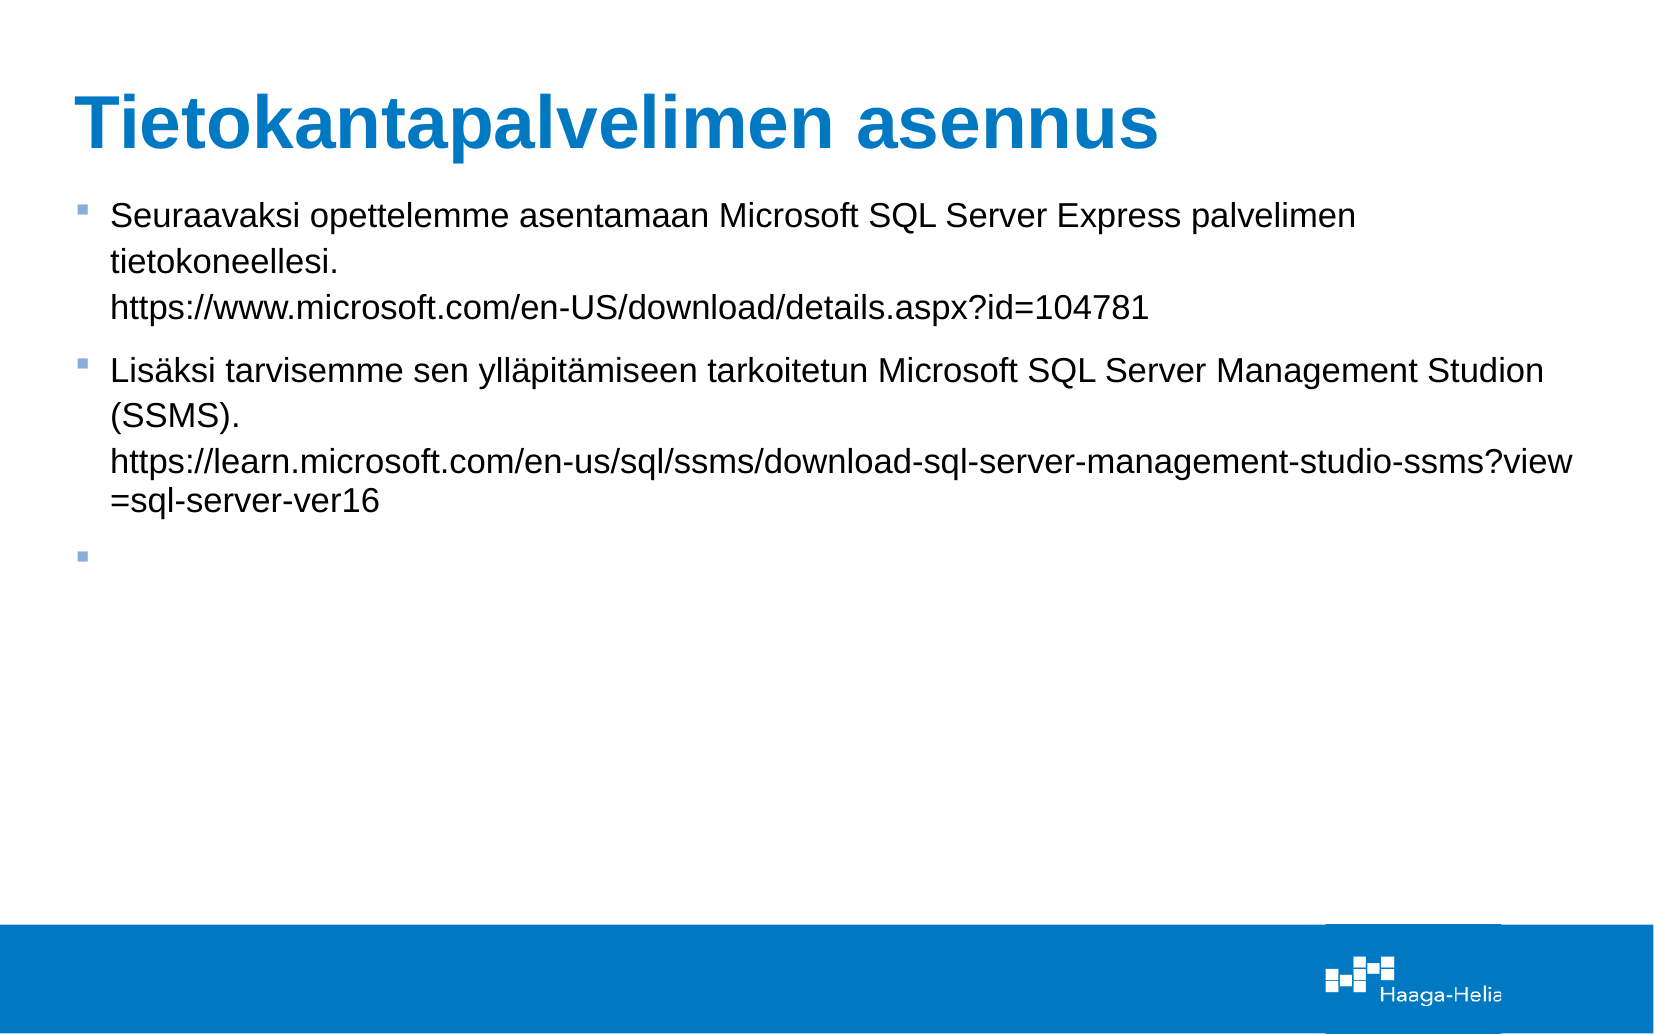

Tietokantapalvelimen asennus
# Seuraavaksi opettelemme asentamaan Microsoft SQL Server Express palvelimen tietokoneellesi. https://www.microsoft.com/en-US/download/details.aspx?id=104781
Lisäksi tarvisemme sen ylläpitämiseen tarkoitetun Microsoft SQL Server Management Studion (SSMS).
https://learn.microsoft.com/en-us/sql/ssms/download-sql-server-management-studio-ssms?view=sql-server-ver16